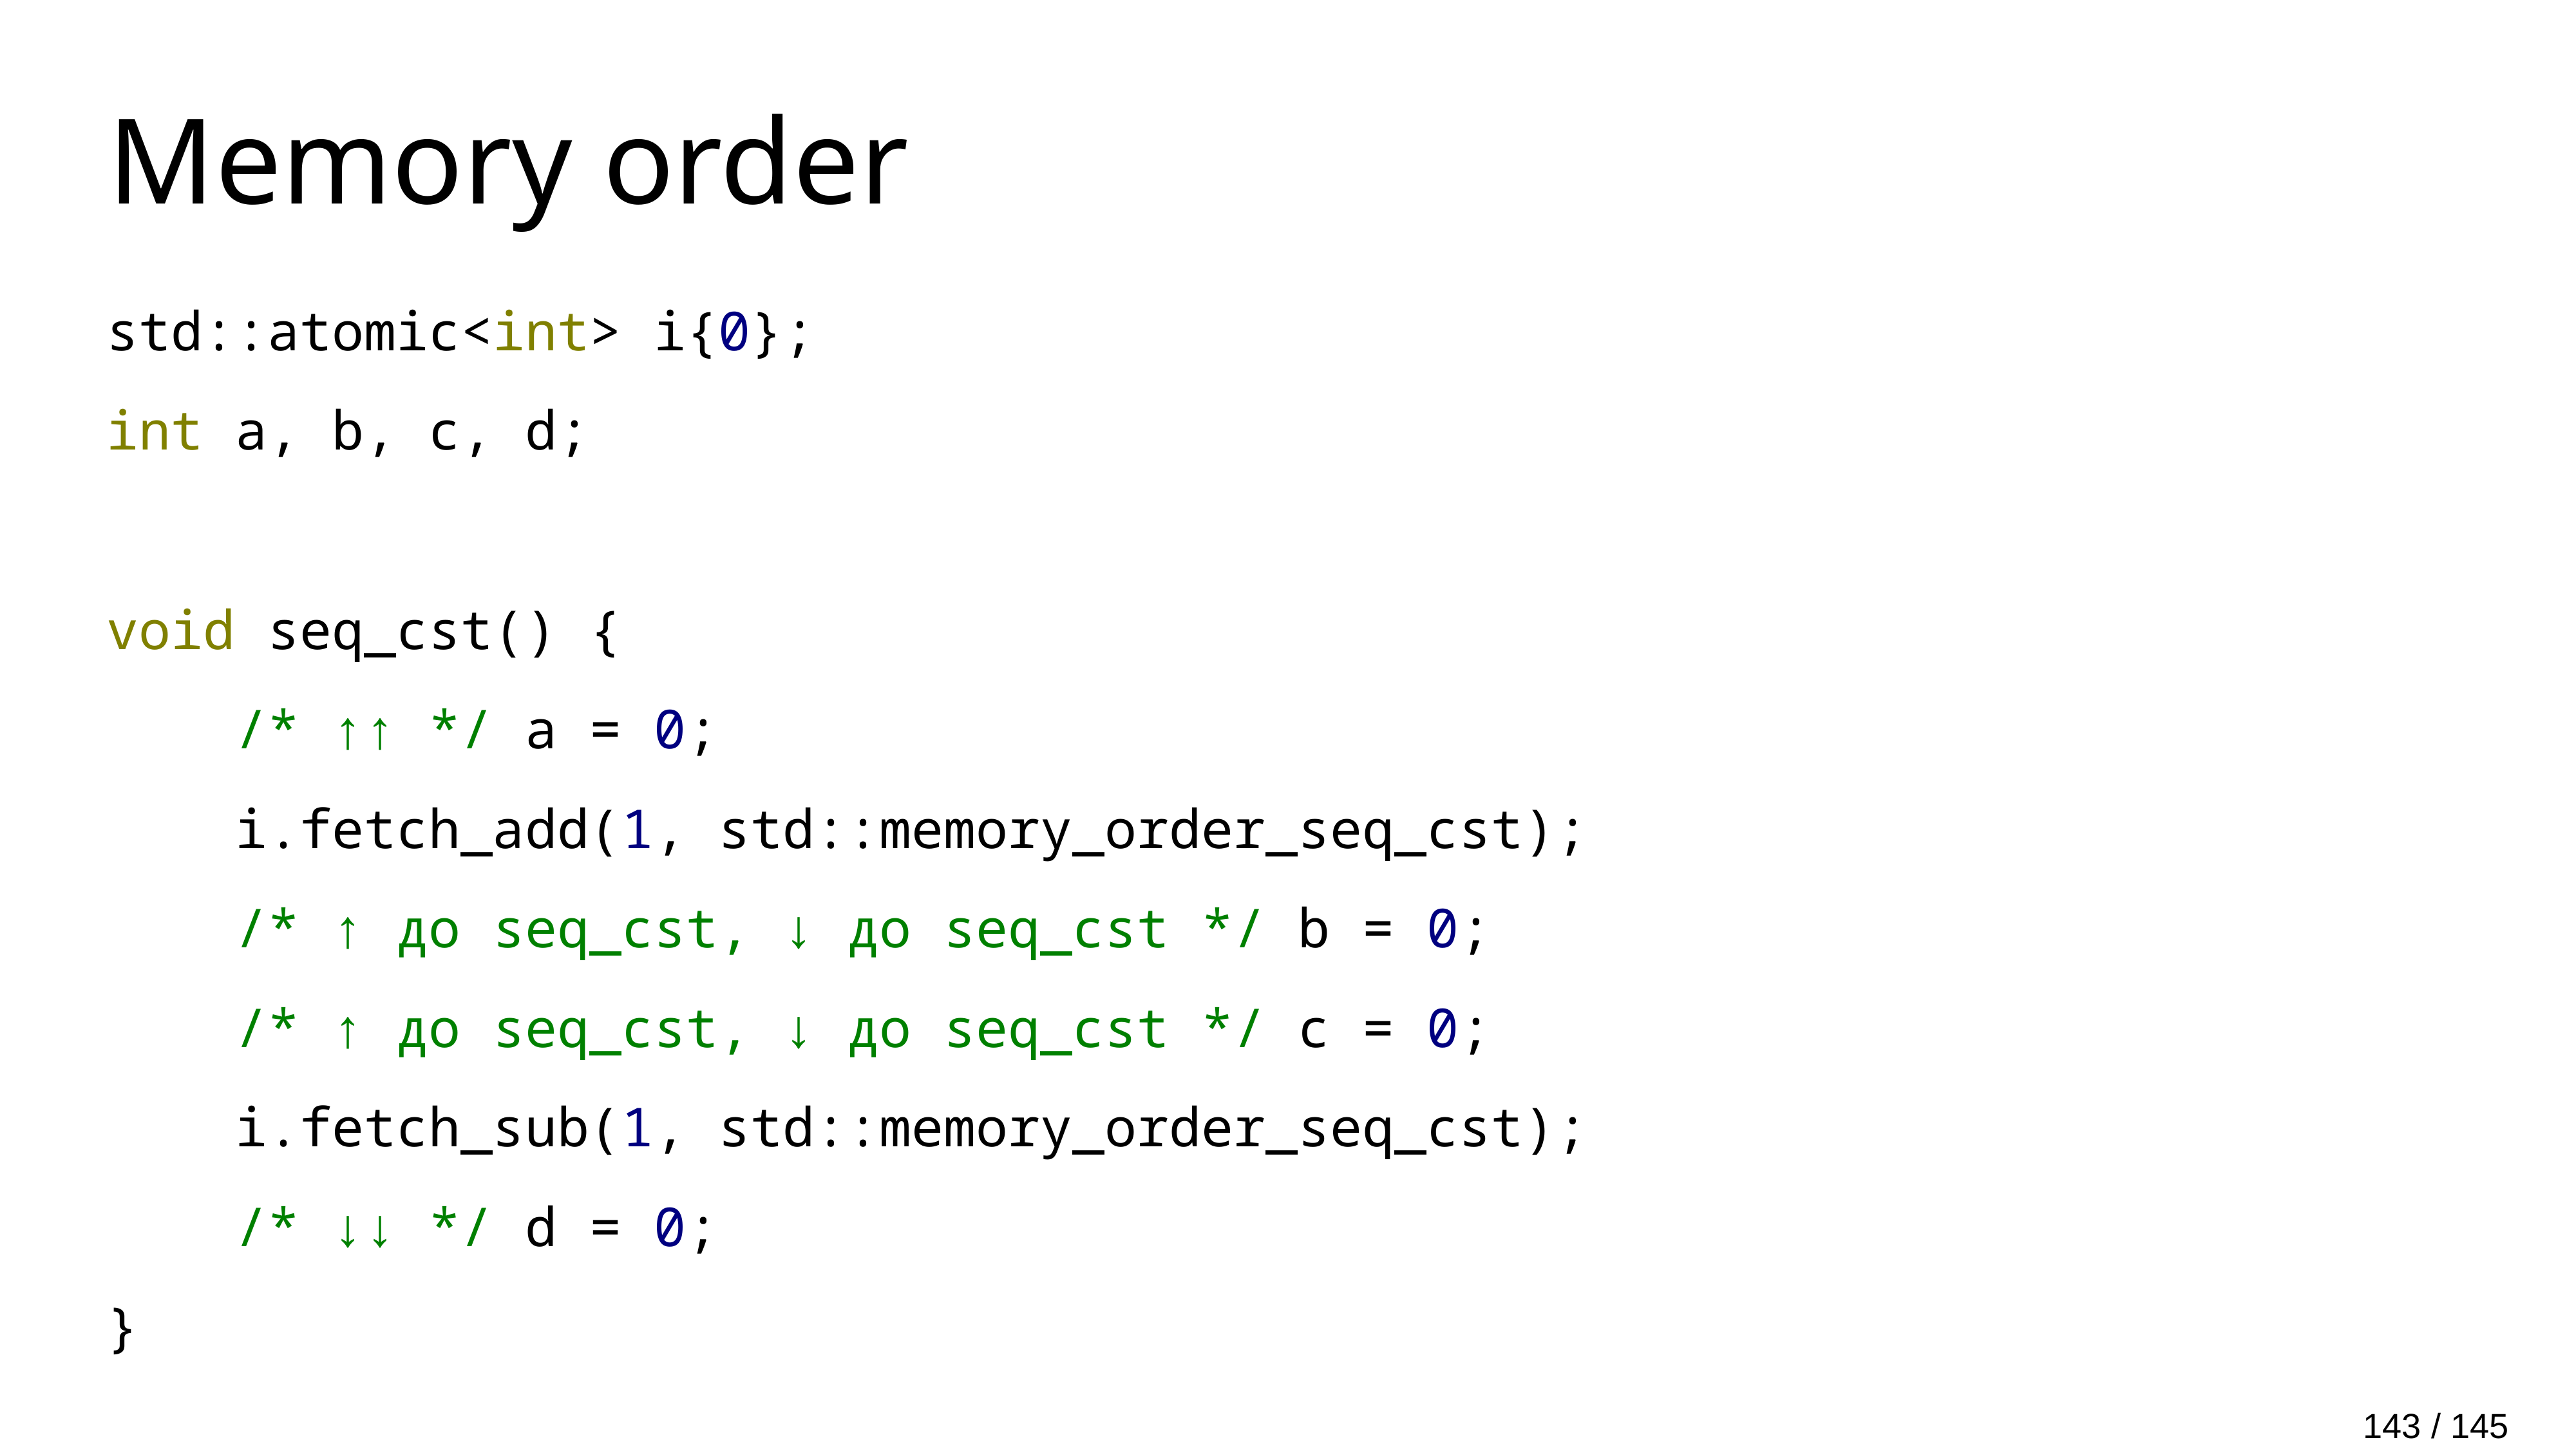

# Memory order
std::atomic<int> i{0};
int a, b, c, d;
void seq_cst() {
 /* ↑↑ */ a = 0;
 i.fetch_add(1, std::memory_order_seq_cst);
 /* ↑ до seq_cst, ↓ до seq_cst */ b = 0;
 /* ↑ до seq_cst, ↓ до seq_cst */ c = 0;
 i.fetch_sub(1, std::memory_order_seq_cst);
 /* ↓↓ */ d = 0;
}